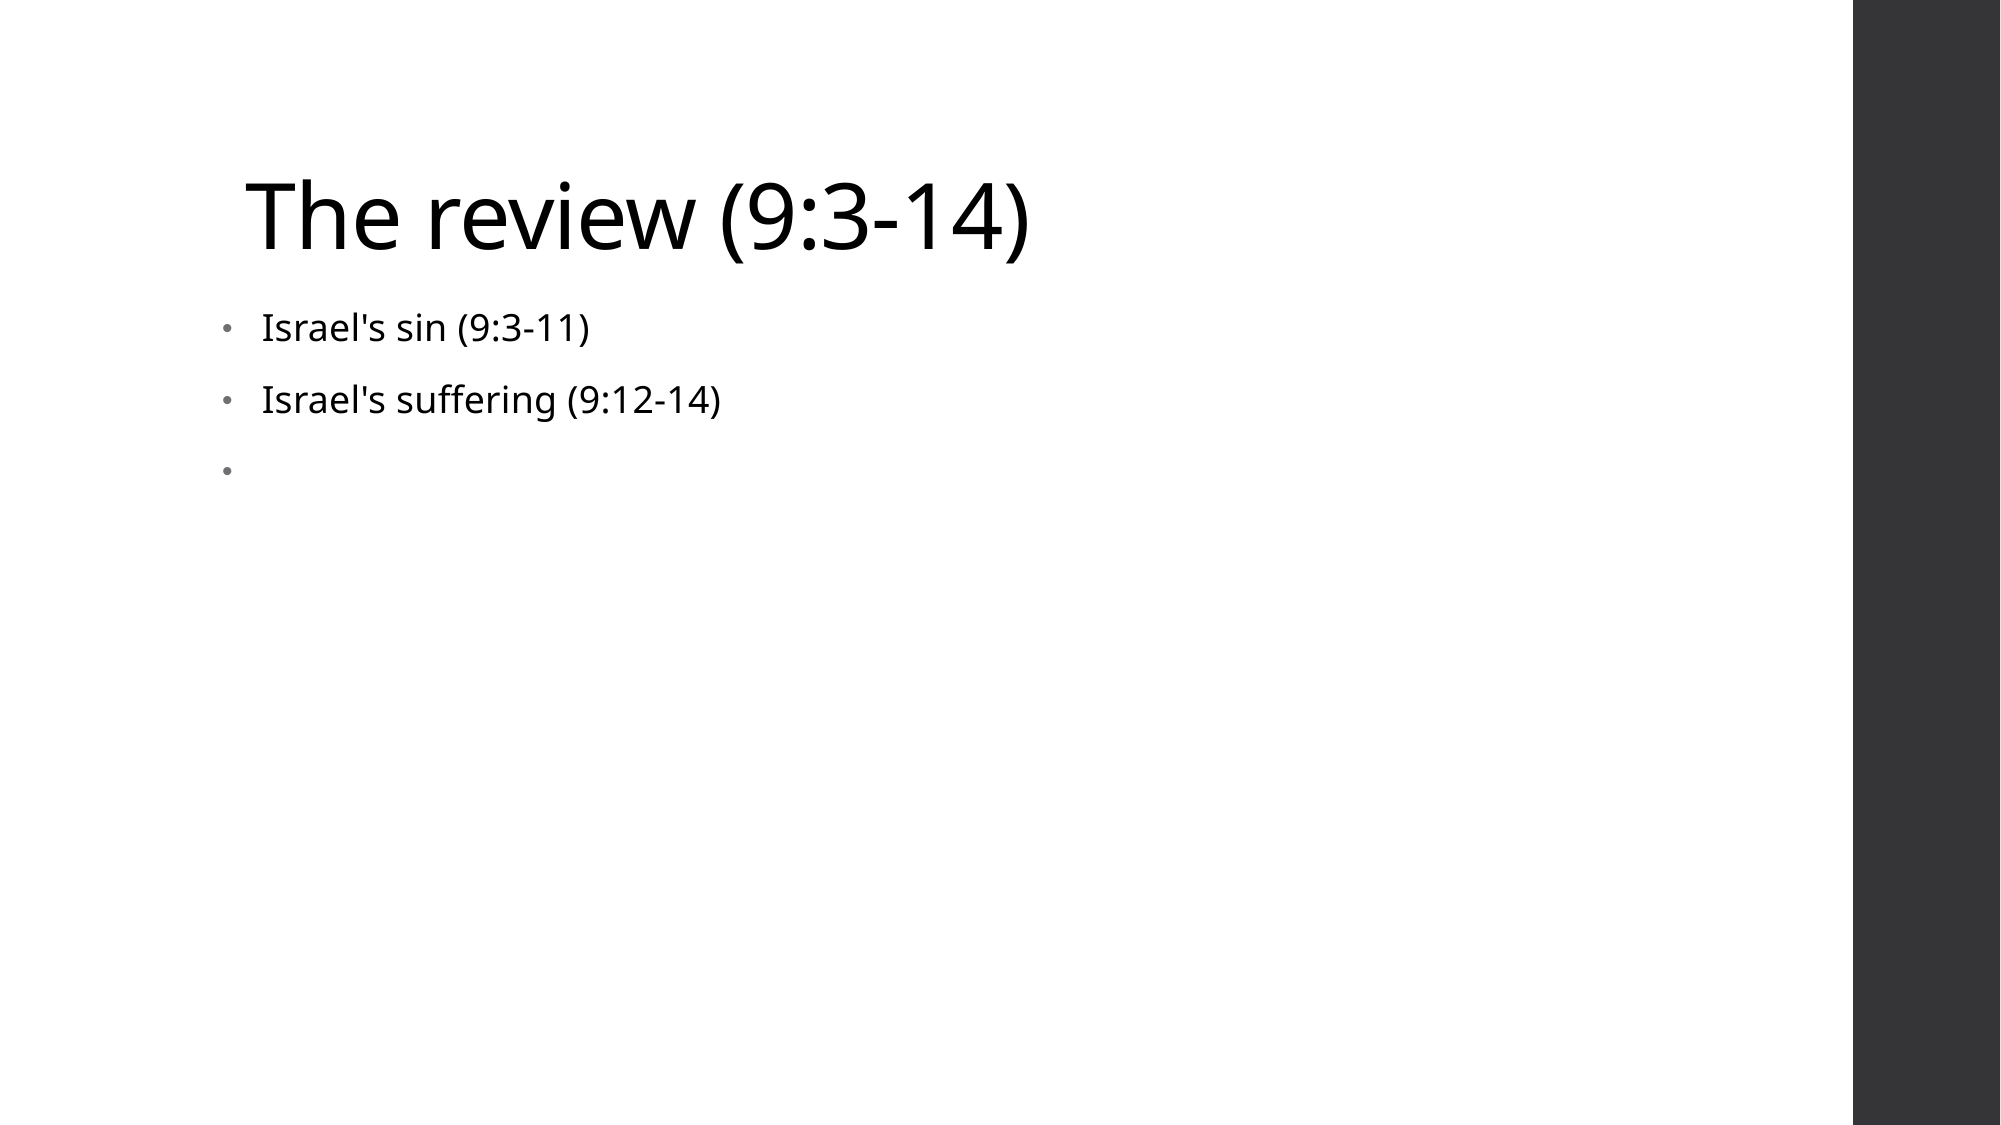

# The review (9:3-14)
 Israel's sin (9:3-11)
 Israel's suffering (9:12-14)